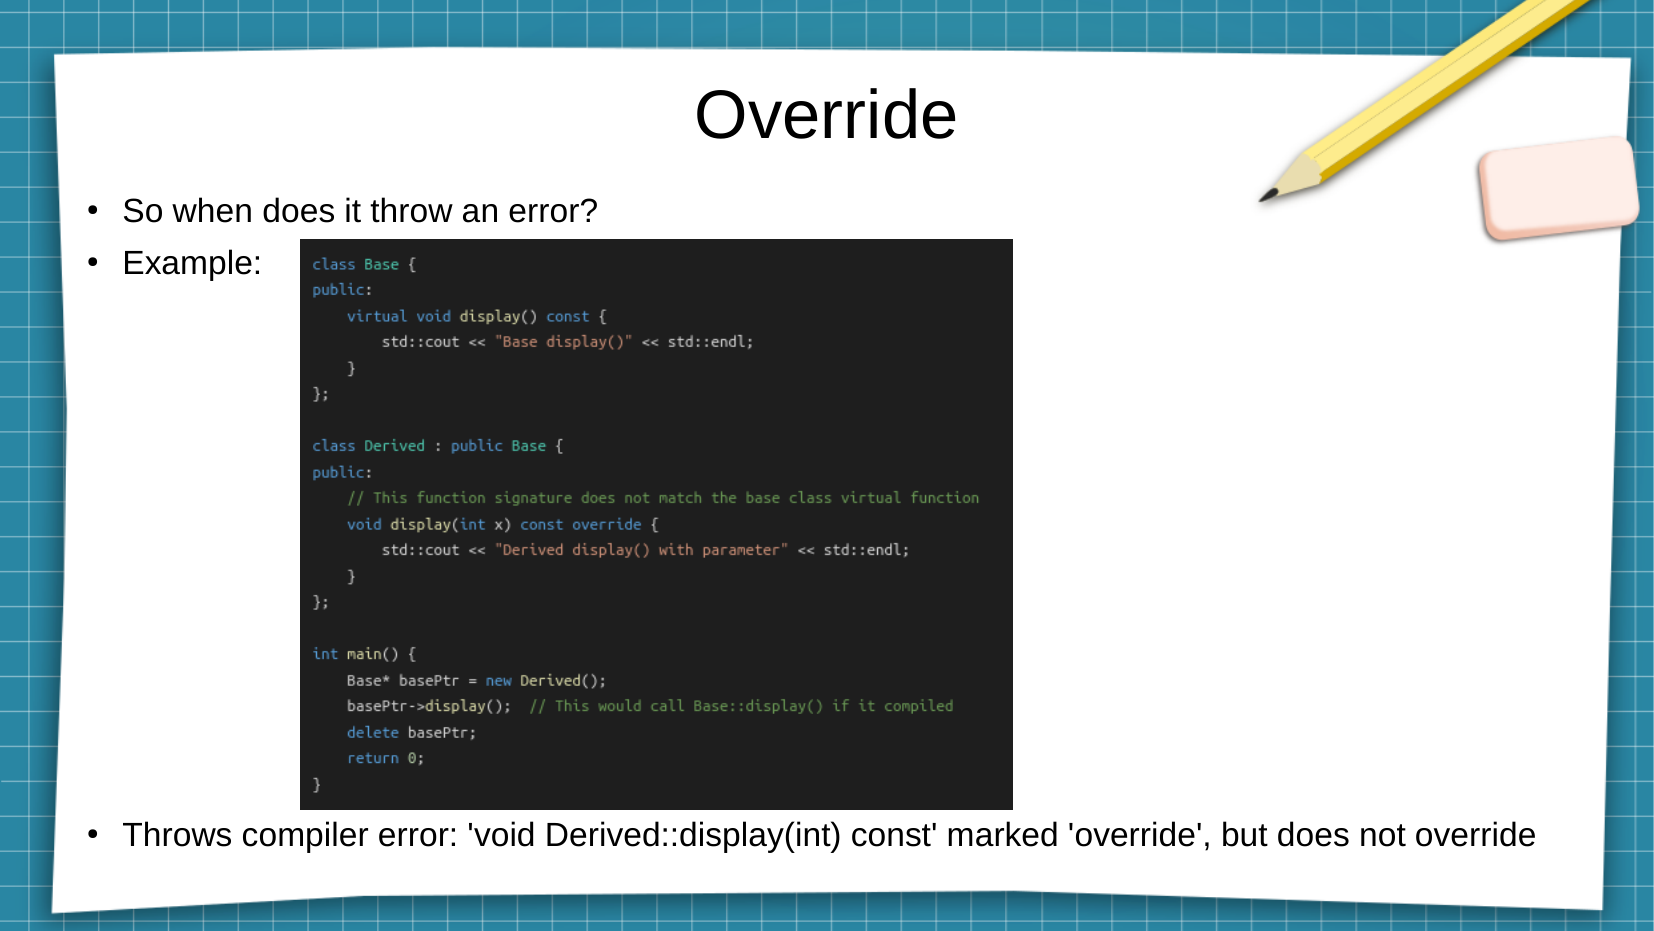

# Override
So when does it throw an error?
Example:
Throws compiler error: 'void Derived::display(int) const' marked 'override', but does not override